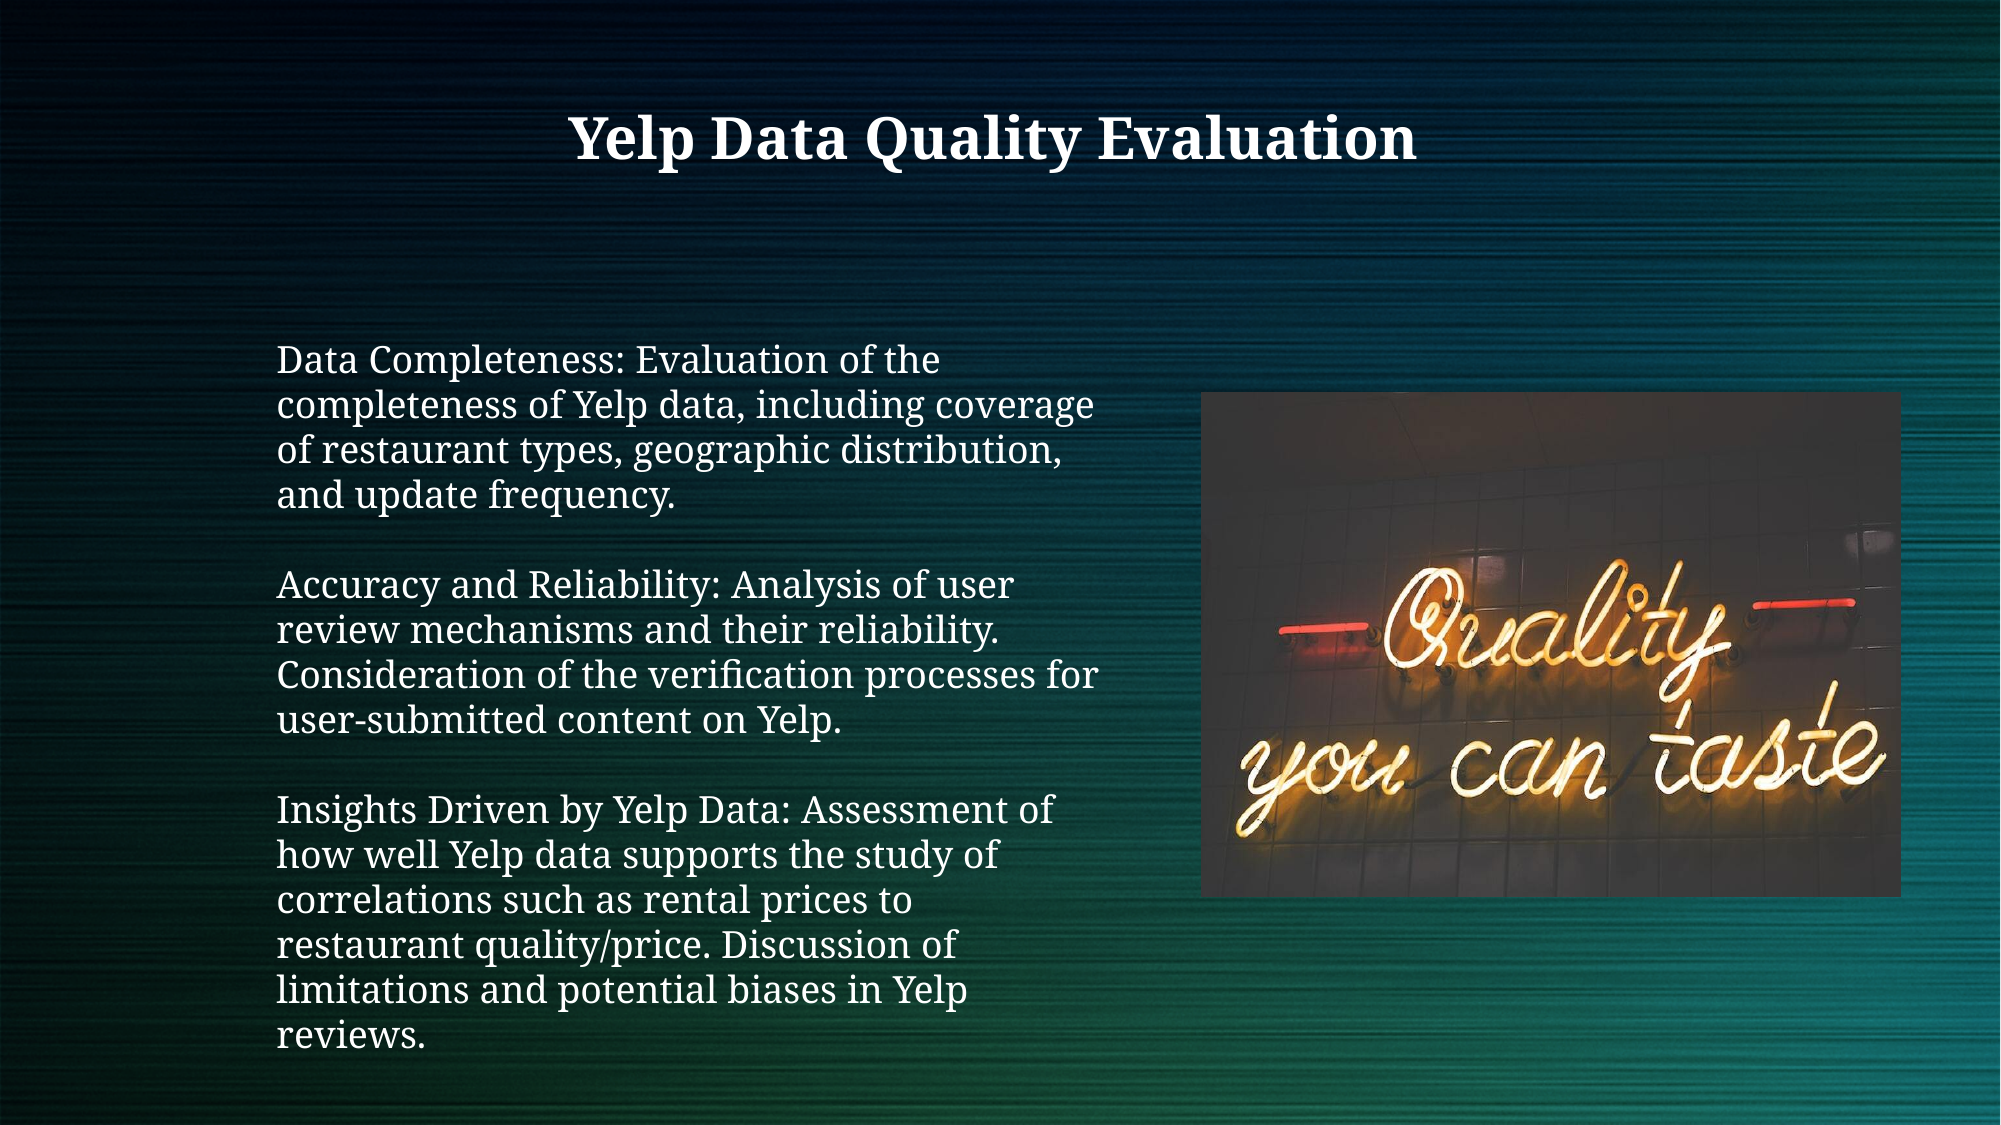

Yelp Data Quality Evaluation
Data Completeness: Evaluation of the completeness of Yelp data, including coverage of restaurant types, geographic distribution, and update frequency.
Accuracy and Reliability: Analysis of user review mechanisms and their reliability. Consideration of the verification processes for user-submitted content on Yelp.
Insights Driven by Yelp Data: Assessment of how well Yelp data supports the study of correlations such as rental prices to restaurant quality/price. Discussion of limitations and potential biases in Yelp reviews.